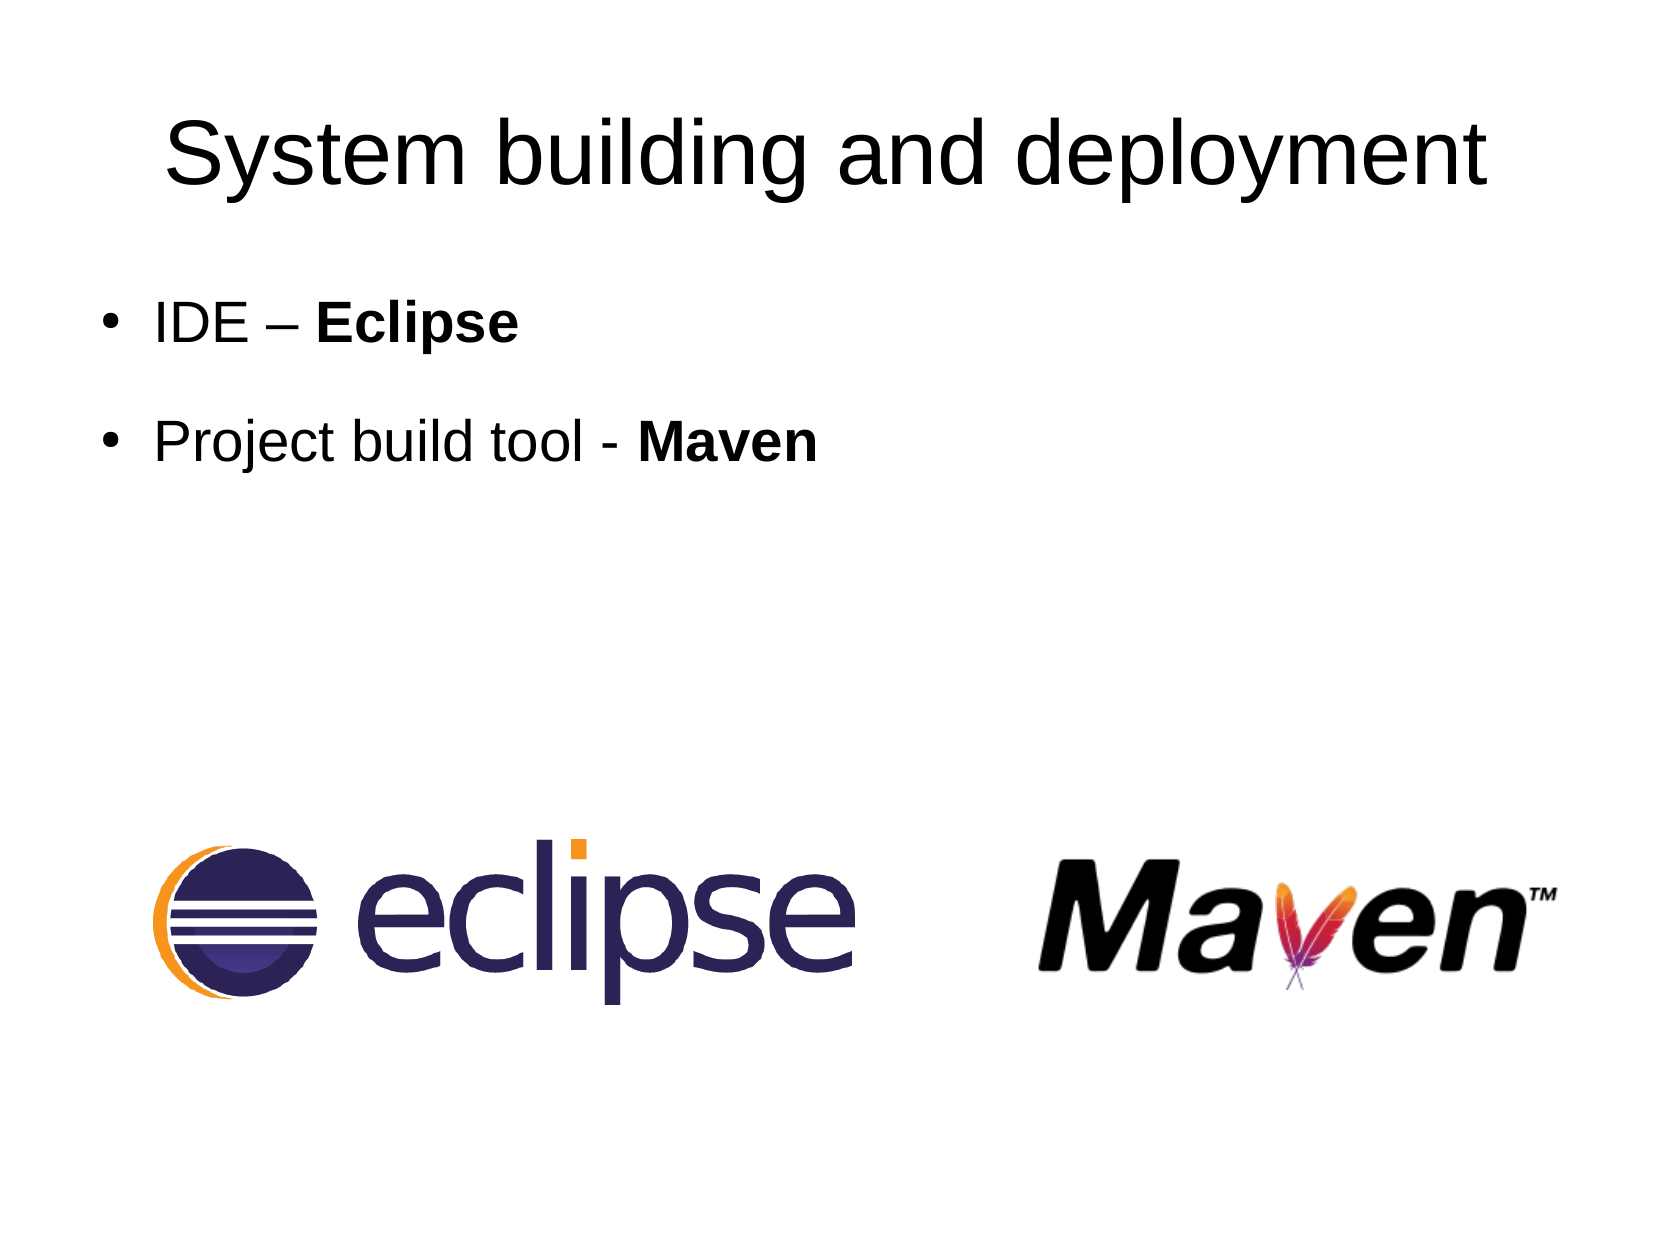

# System building and deployment
IDE – Eclipse
Project build tool - Maven